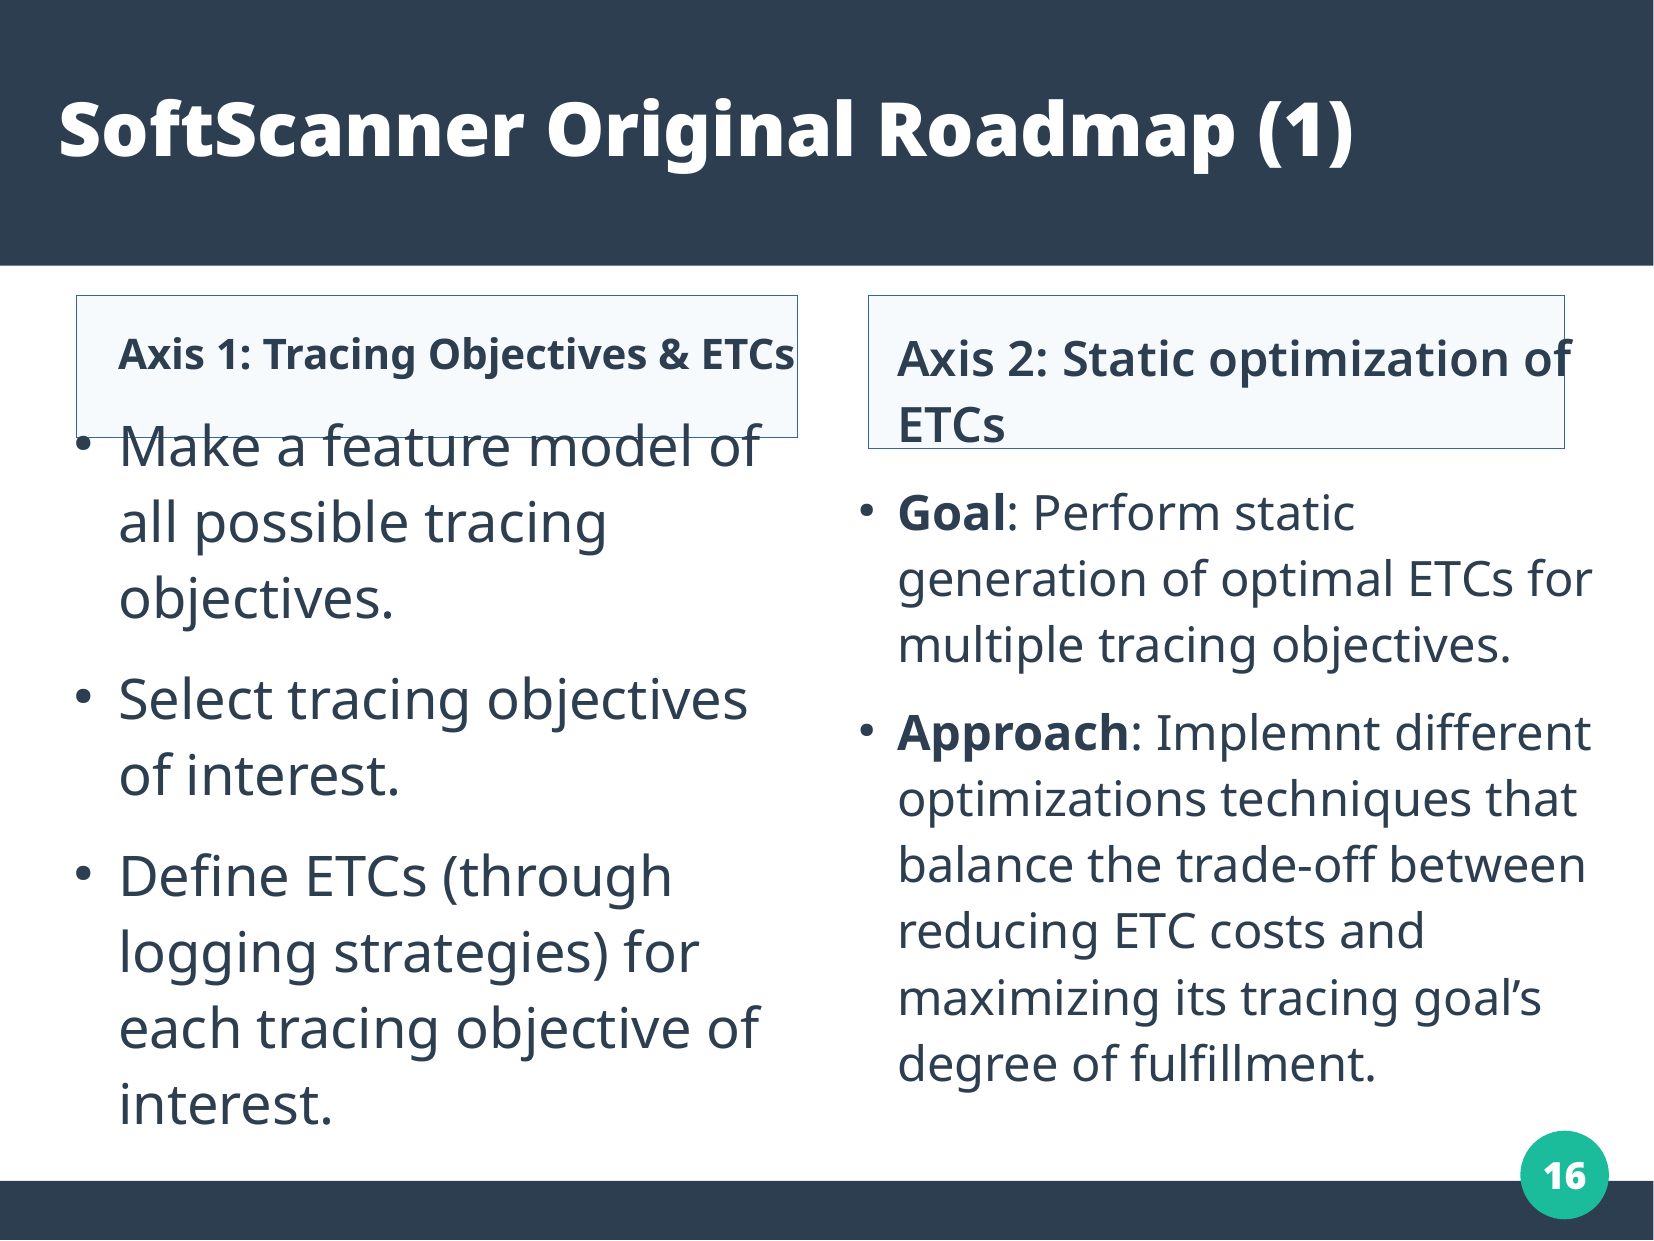

# SoftScanner Original Roadmap (1)
Axis 1: Tracing Objectives & ETCs
Make a feature model of all possible tracing objectives.
Select tracing objectives of interest.
Define ETCs (through logging strategies) for each tracing objective of interest.
Axis 2: Static optimization of ETCs
Goal: Perform static generation of optimal ETCs for multiple tracing objectives.
Approach: Implemnt different optimizations techniques that balance the trade-off between reducing ETC costs and maximizing its tracing goal’s degree of fulfillment.
16